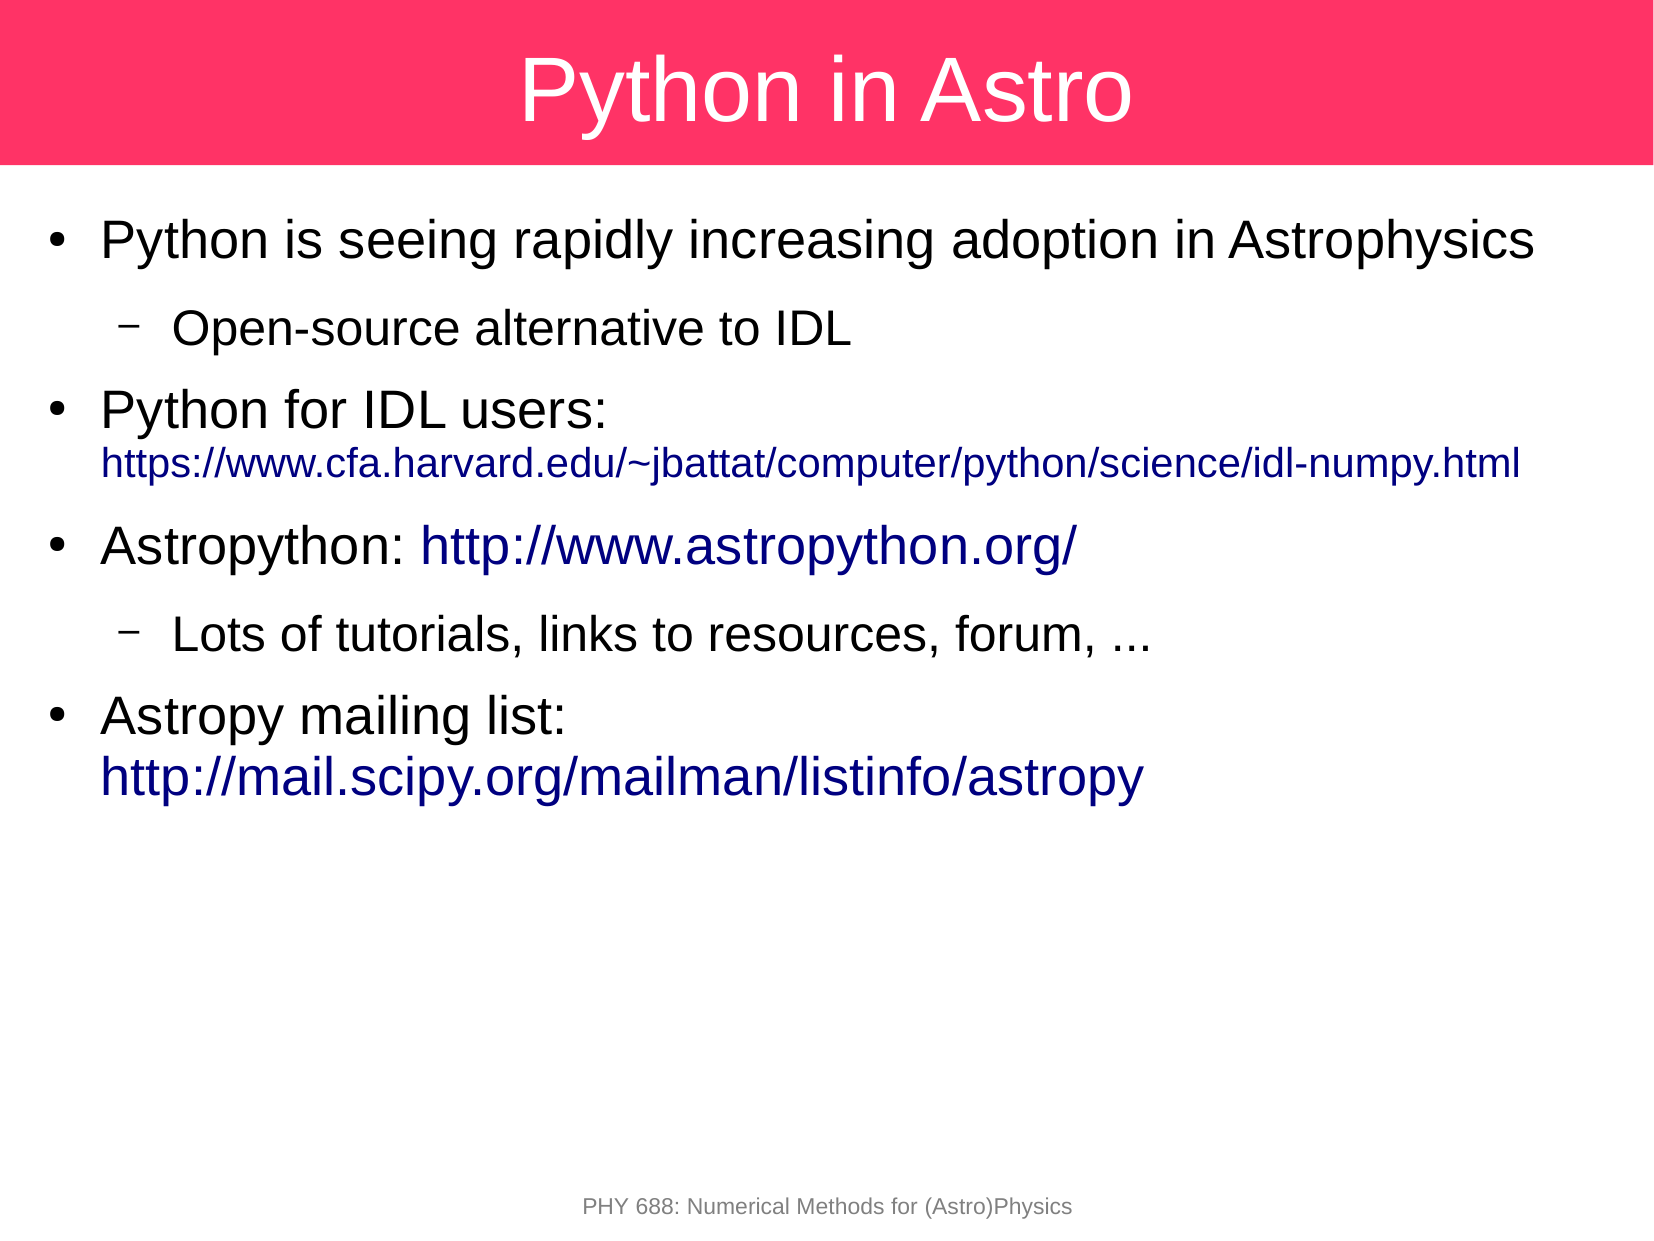

# Python in Astro
Python is seeing rapidly increasing adoption in Astrophysics
Open-source alternative to IDL
Python for IDL users: https://www.cfa.harvard.edu/~jbattat/computer/python/science/idl-numpy.html
Astropython: http://www.astropython.org/
Lots of tutorials, links to resources, forum, ...
Astropy mailing list: http://mail.scipy.org/mailman/listinfo/astropy